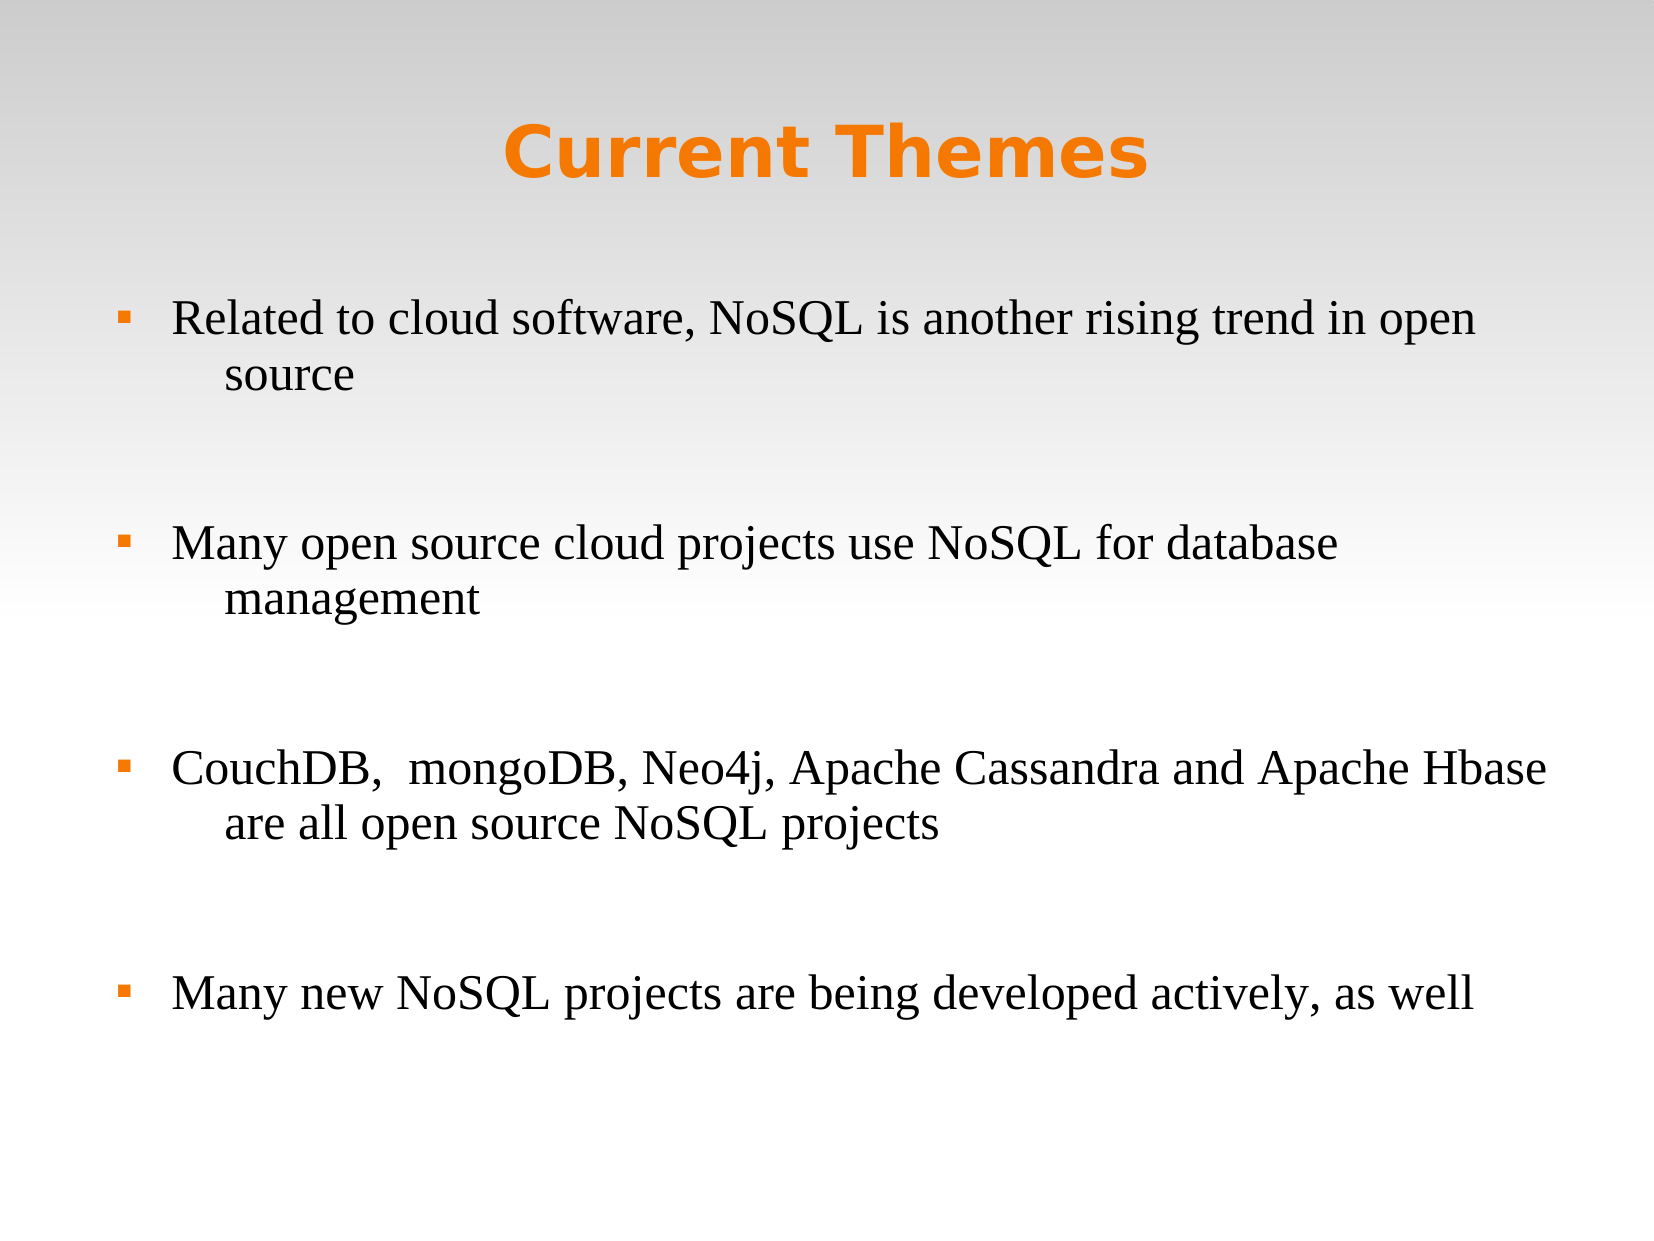

# Current Themes
Related to cloud software, NoSQL is another rising trend in open source
Many open source cloud projects use NoSQL for database management
CouchDB, mongoDB, Neo4j, Apache Cassandra and Apache Hbase are all open source NoSQL projects
Many new NoSQL projects are being developed actively, as well